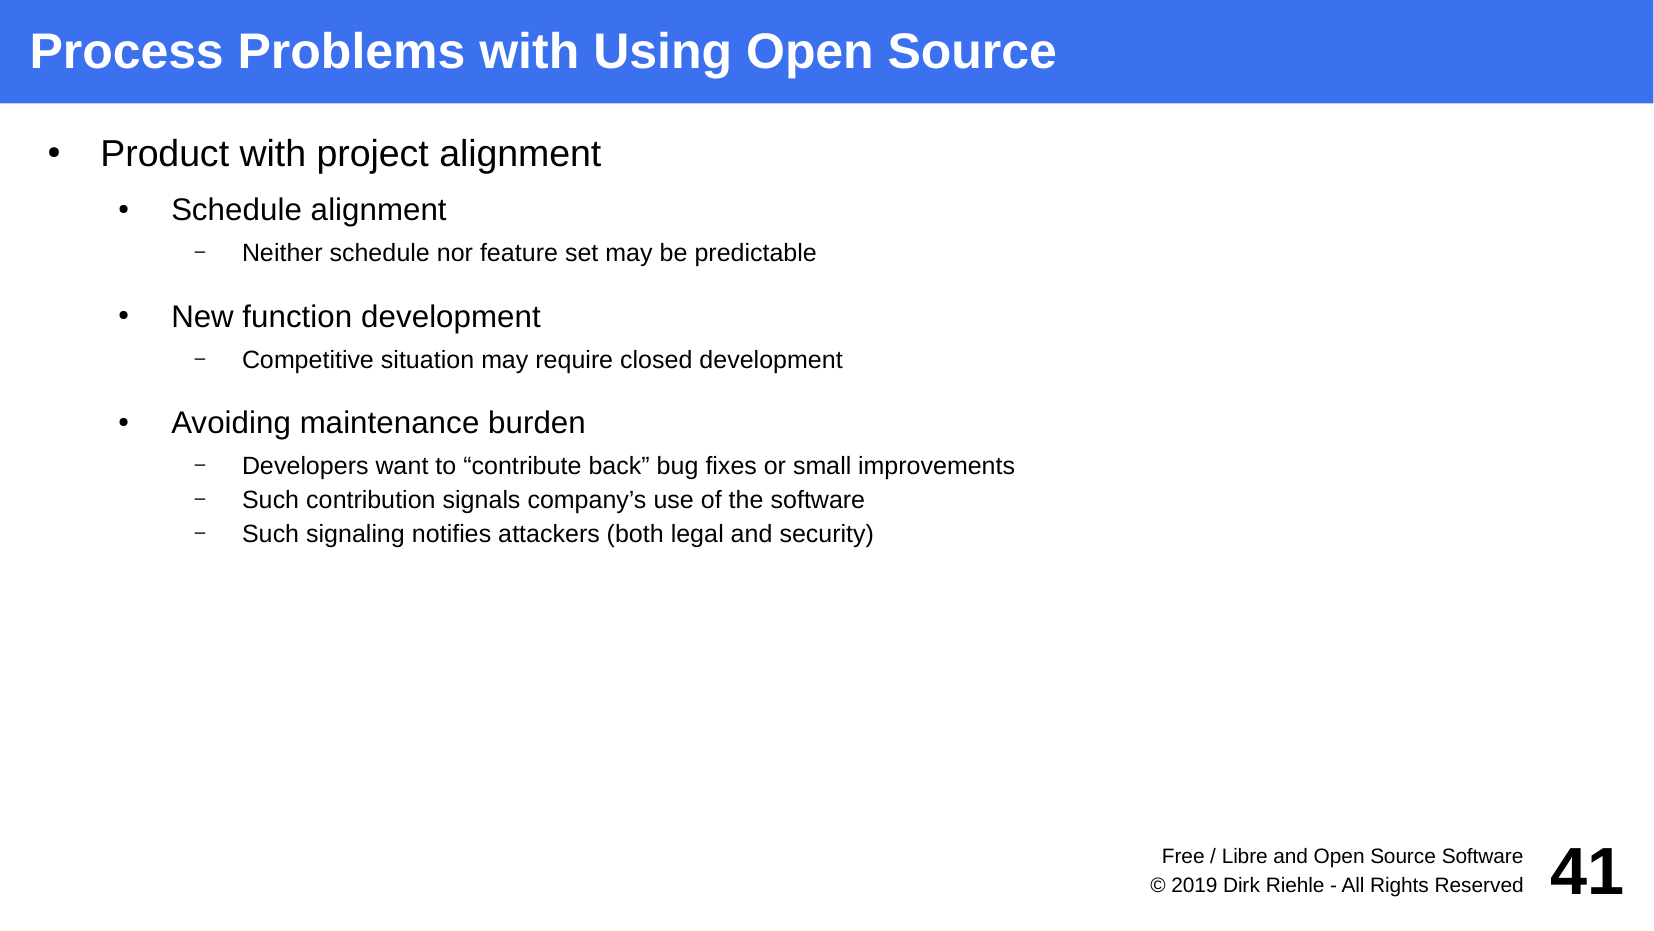

# Process Problems with Using Open Source
Product with project alignment
Schedule alignment
Neither schedule nor feature set may be predictable
New function development
Competitive situation may require closed development
Avoiding maintenance burden
Developers want to “contribute back” bug fixes or small improvements
Such contribution signals company’s use of the software
Such signaling notifies attackers (both legal and security)
Free / Libre and Open Source Software
41
© 2019 Dirk Riehle - All Rights Reserved